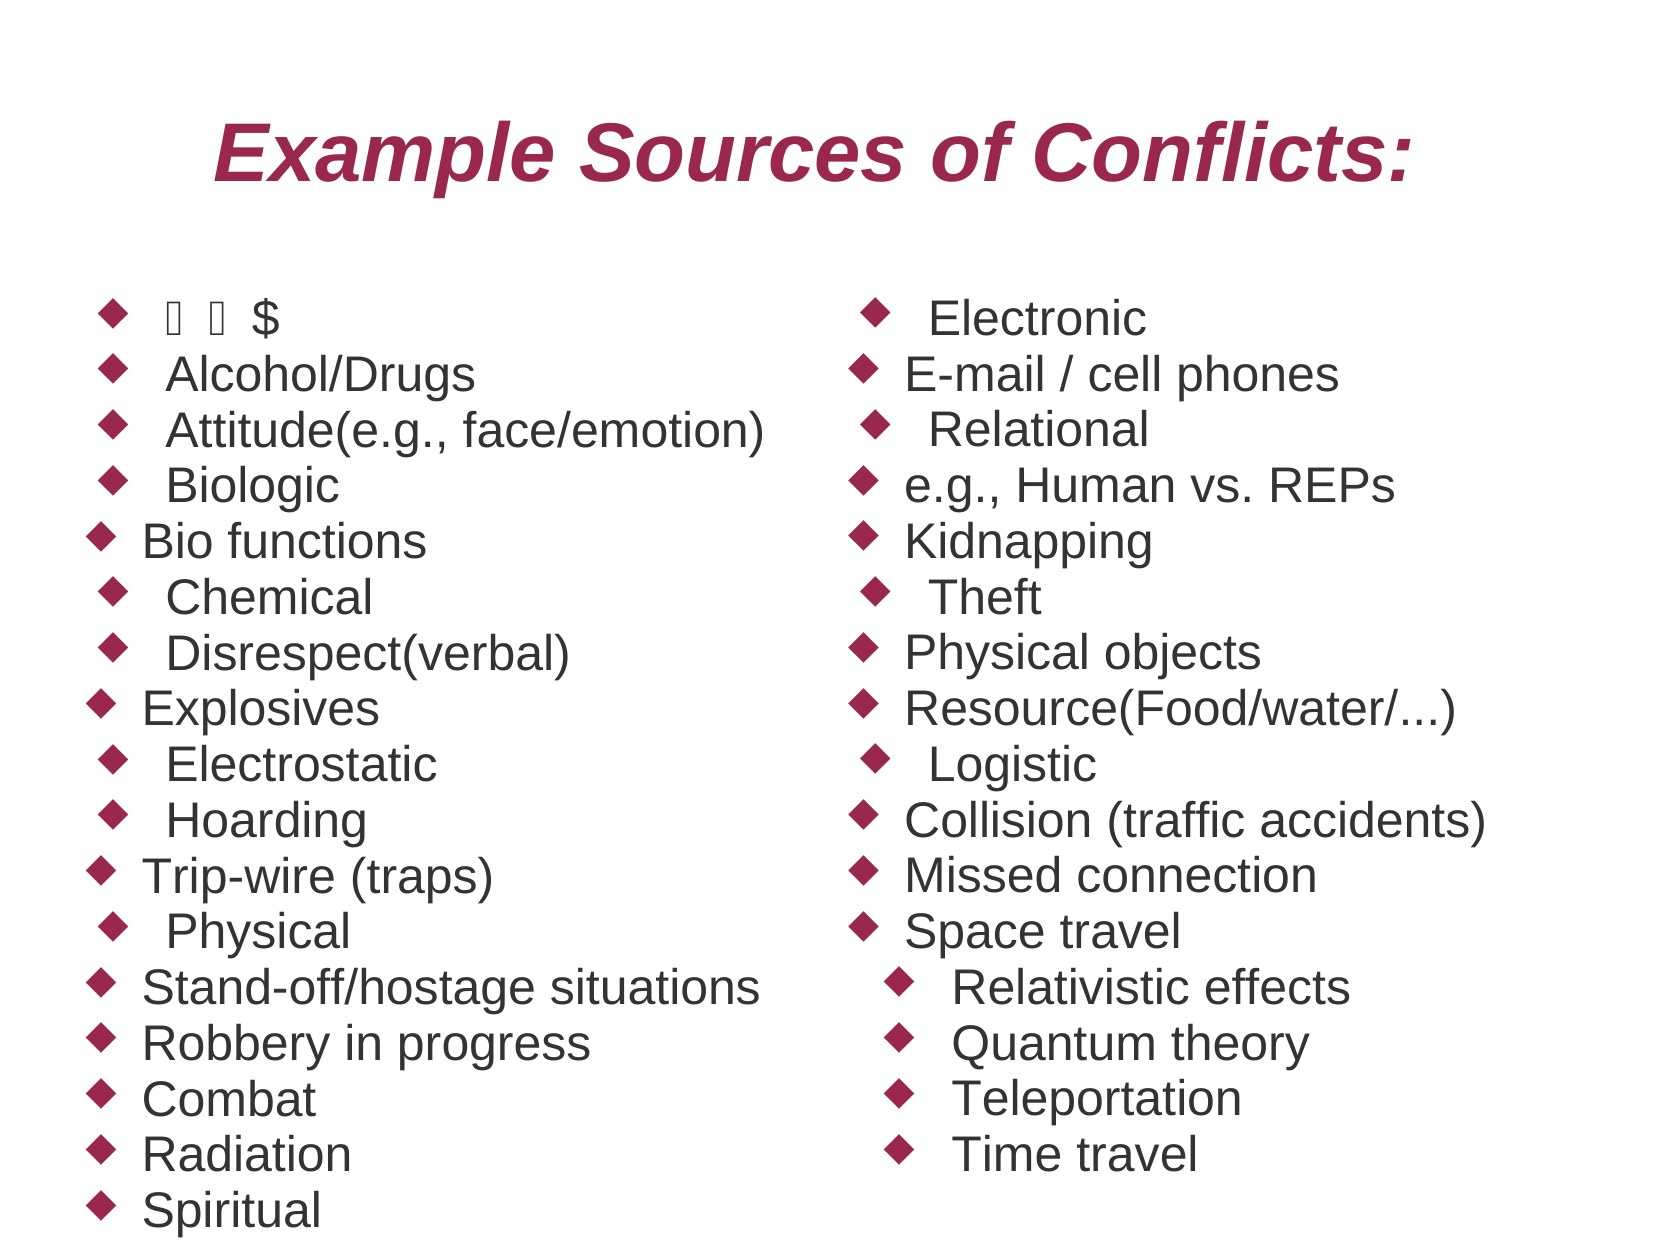

# Example Sources of Conflicts:
 | $
Alcohol/Drugs
Attitude(e.g., face/emotion)
Biologic
Bio functions
Chemical
Disrespect(verbal)
Explosives
Electrostatic
Hoarding
Trip-wire (traps)
Physical
Stand-off/hostage situations
Robbery in progress
Combat
Radiation
Spiritual
Electronic
E-mail / cell phones
Relational
e.g., Human vs. REPs
Kidnapping
Theft
Physical objects
Resource(Food/water/...)
Logistic
Collision (traffic accidents)
Missed connection
Space travel
Relativistic effects
Quantum theory
Teleportation
Time travel